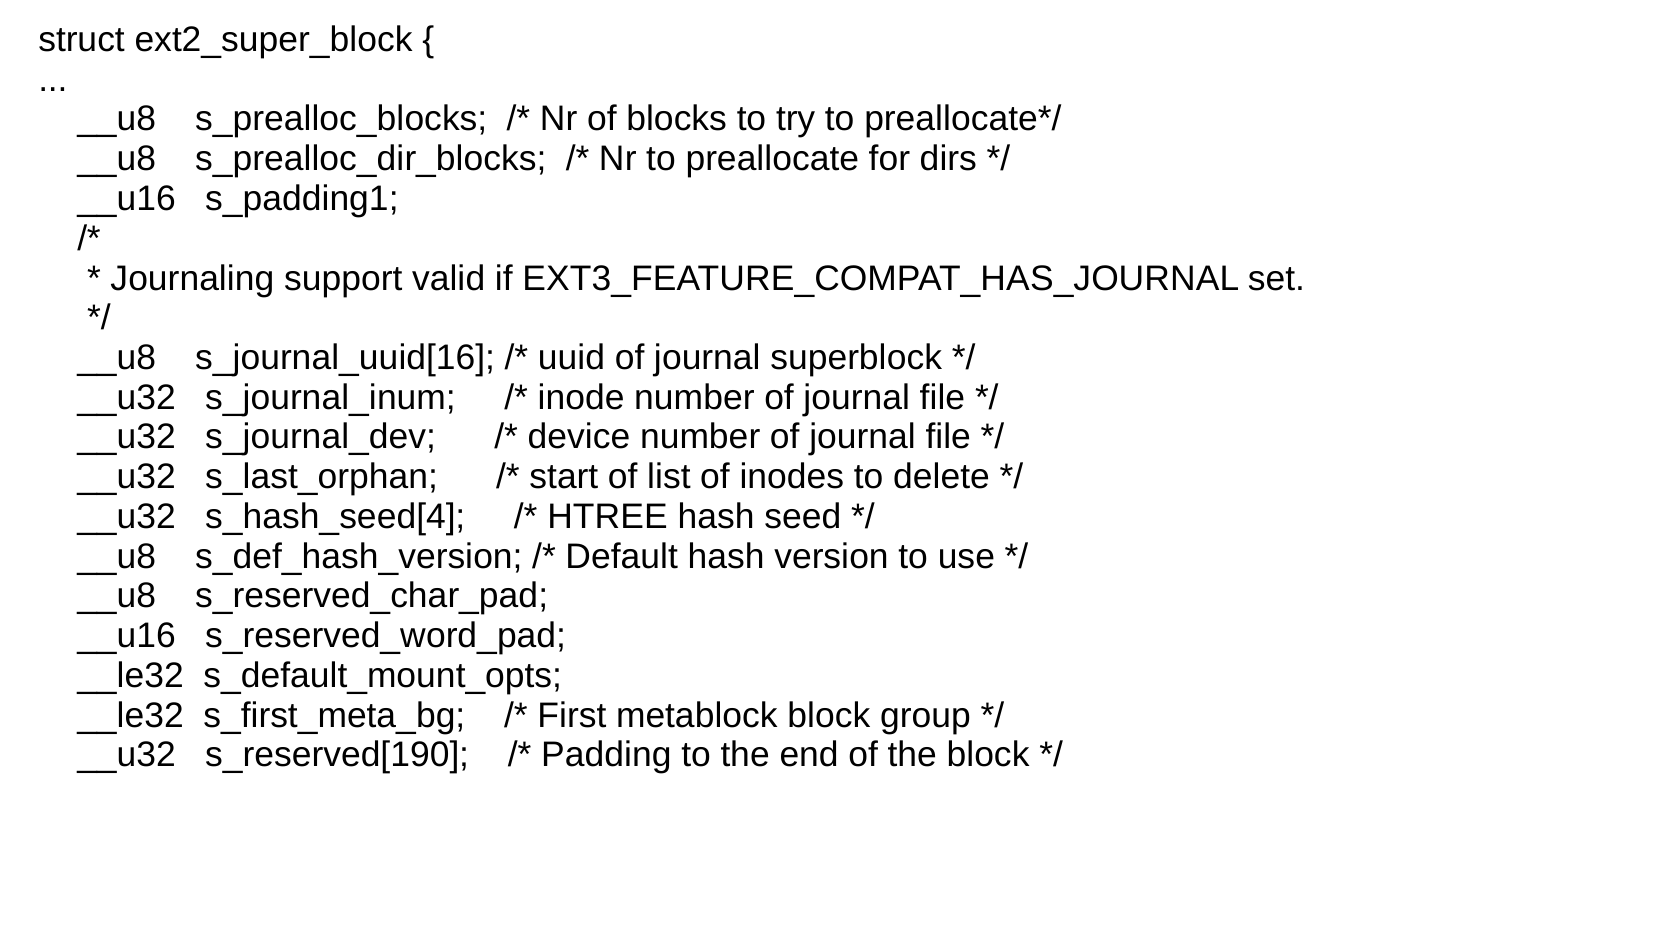

struct ext2_super_block {
...
 __u8 s_prealloc_blocks; /* Nr of blocks to try to preallocate*/
 __u8 s_prealloc_dir_blocks; /* Nr to preallocate for dirs */
 __u16 s_padding1;
 /*
 * Journaling support valid if EXT3_FEATURE_COMPAT_HAS_JOURNAL set.
 */
 __u8 s_journal_uuid[16]; /* uuid of journal superblock */
 __u32 s_journal_inum; /* inode number of journal file */
 __u32 s_journal_dev; /* device number of journal file */
 __u32 s_last_orphan; /* start of list of inodes to delete */
 __u32 s_hash_seed[4]; /* HTREE hash seed */
 __u8 s_def_hash_version; /* Default hash version to use */
 __u8 s_reserved_char_pad;
 __u16 s_reserved_word_pad;
 __le32 s_default_mount_opts;
 __le32 s_first_meta_bg; /* First metablock block group */
 __u32 s_reserved[190]; /* Padding to the end of the block */